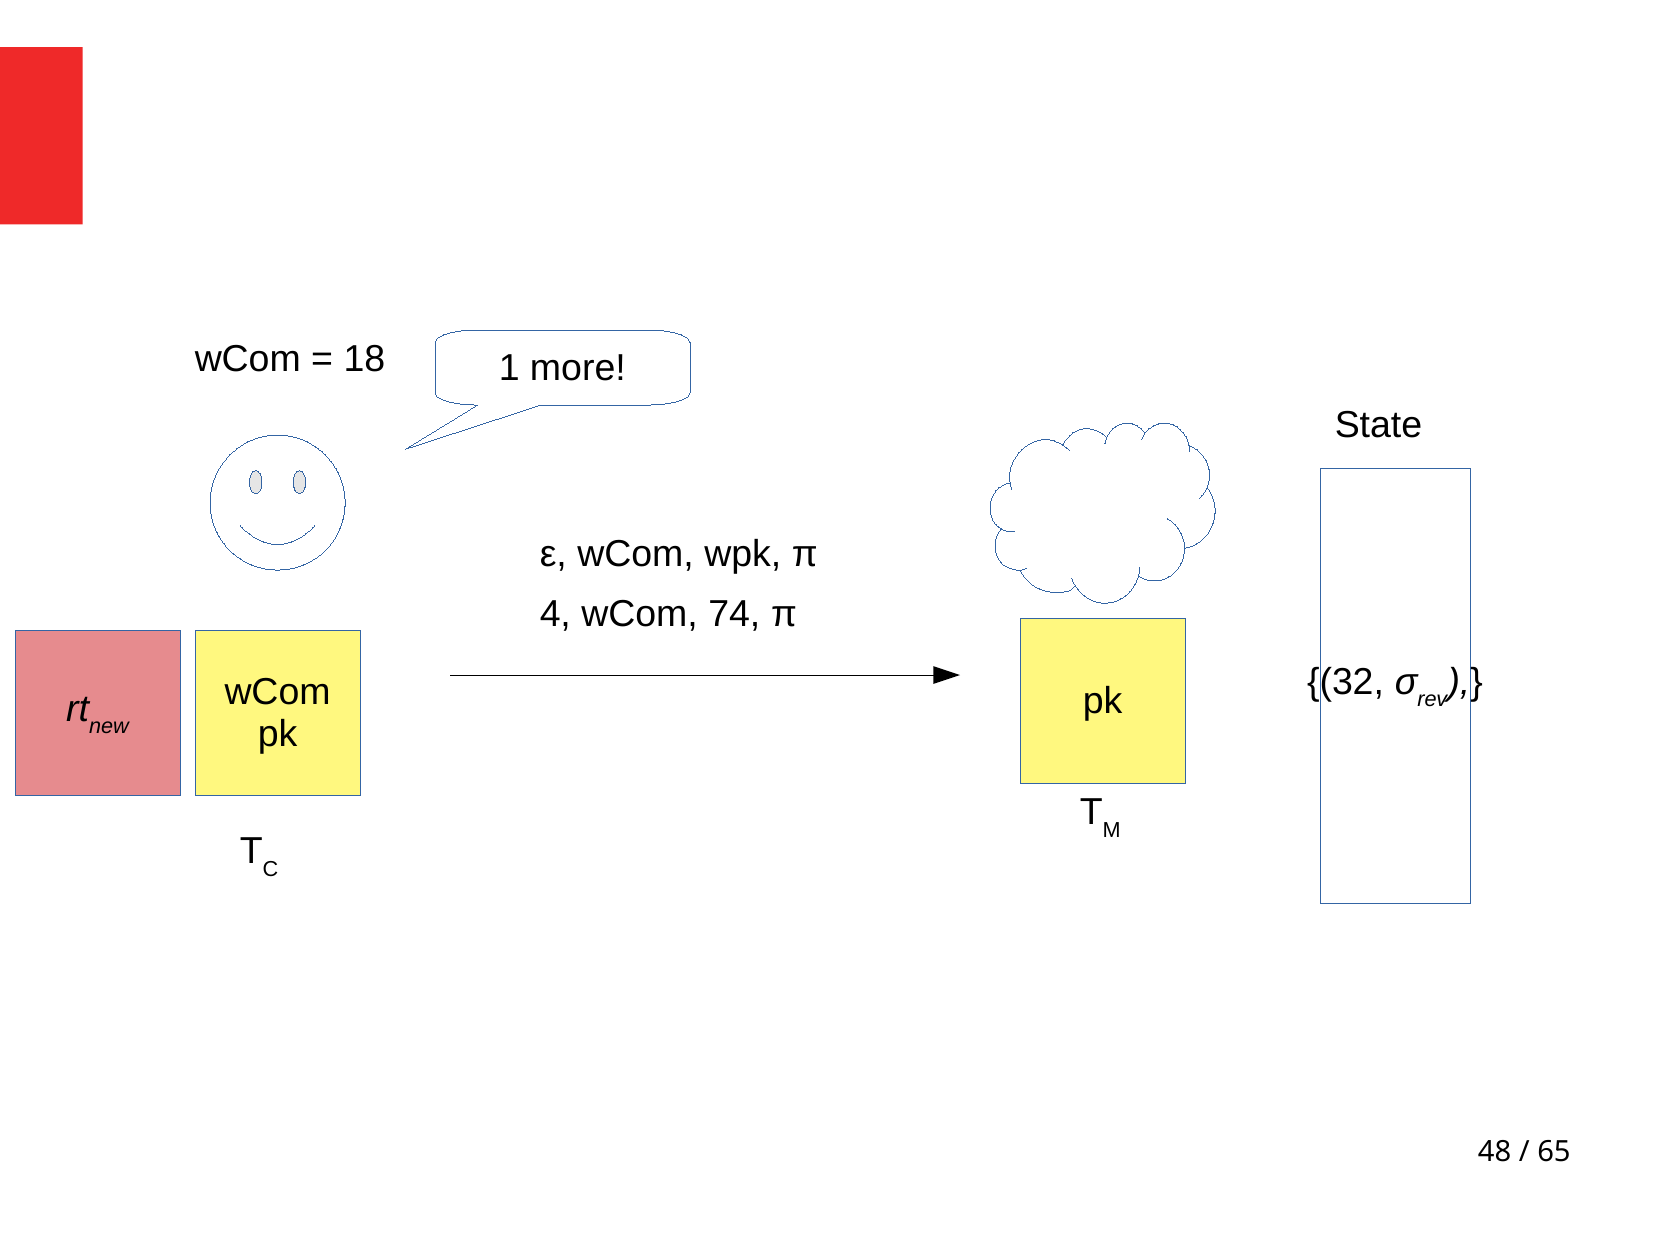

#
wCom = 18
1 more!
State
{(32, σrev),}
ε, wCom, wpk, π
4, wCom, 74, π
pk
rtnew
wCom
pk
TM
TC
48